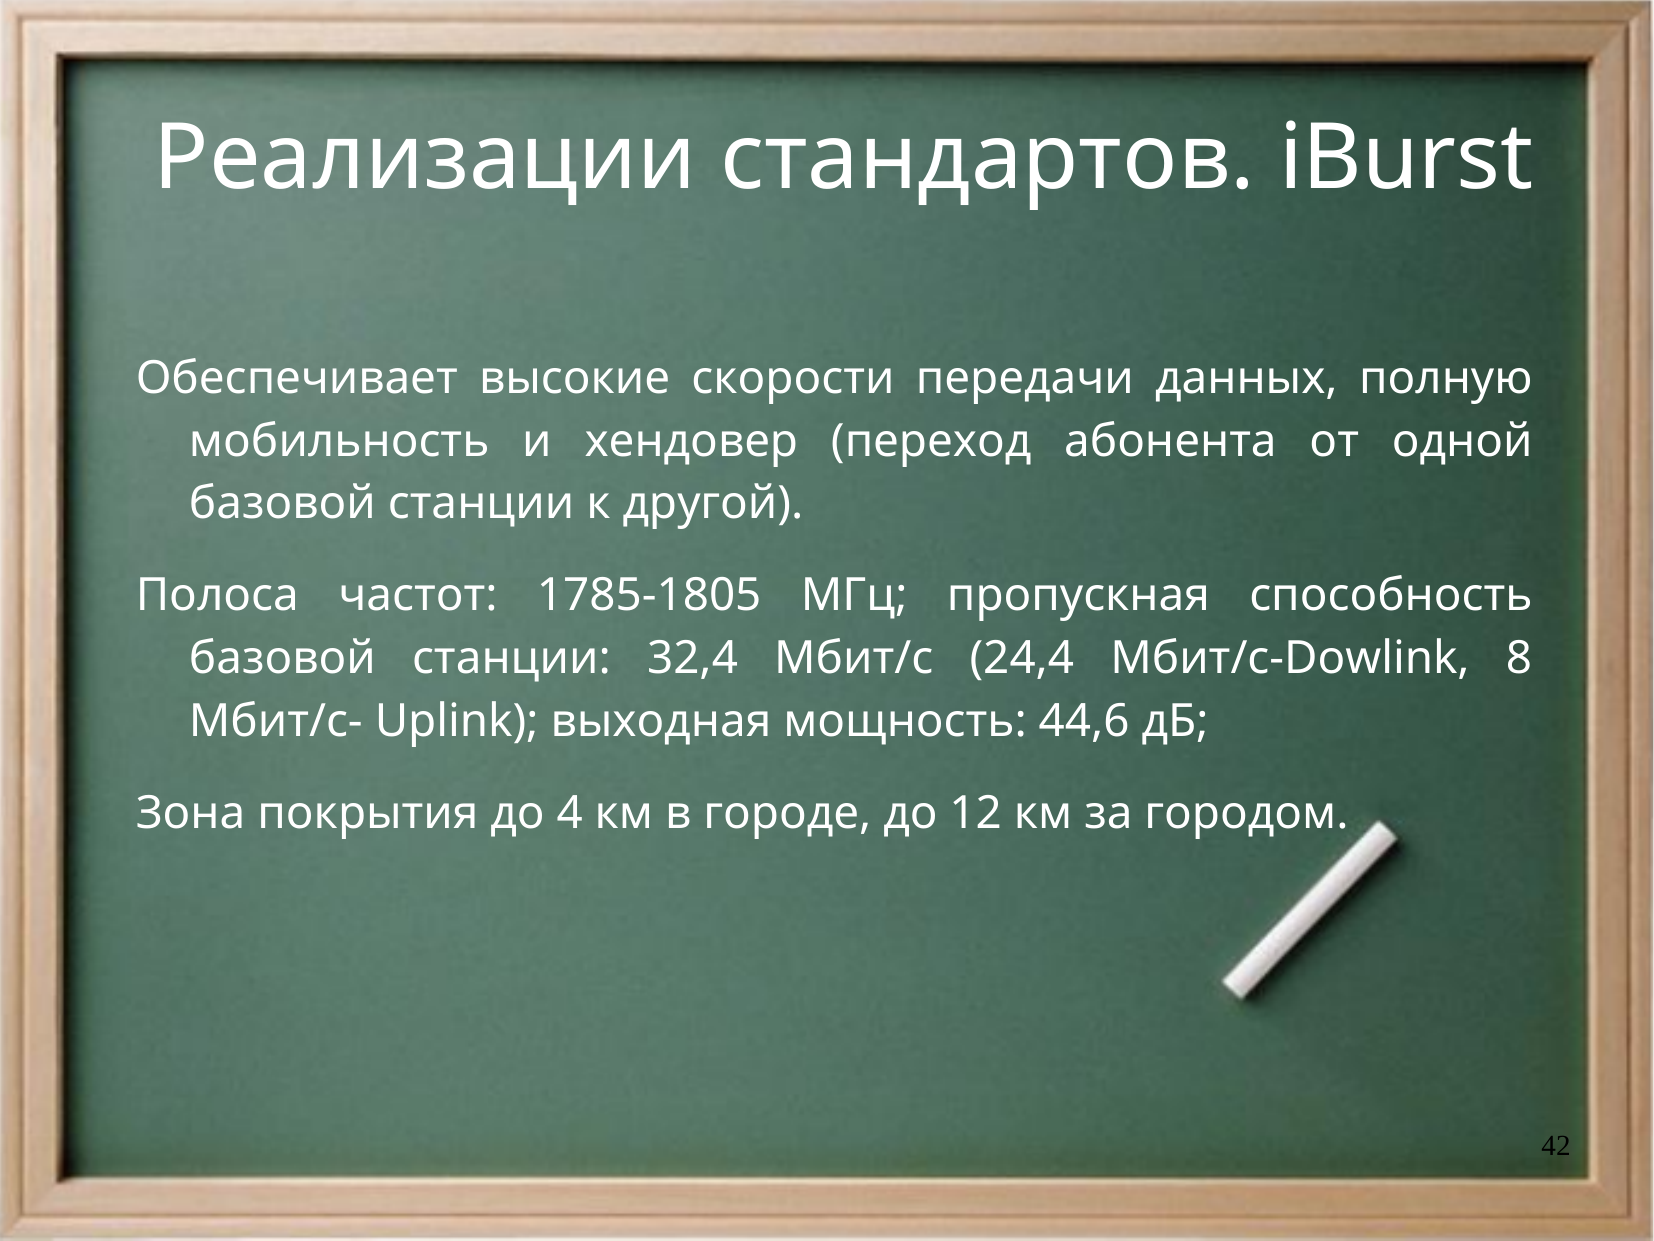

# Реализации стандартов. iBurst
Обеспечивает высокие скорости передачи данных, полную мобильность и хендовер (переход абонента от одной базовой станции к другой).
Полоса частот: 1785-1805 МГц; пропускная способность базовой станции: 32,4 Мбит/с (24,4 Мбит/с-Dowlink, 8 Мбит/с- Uplink); выходная мощность: 44,6 дБ;
Зона покрытия до 4 км в городе, до 12 км за городом.
42